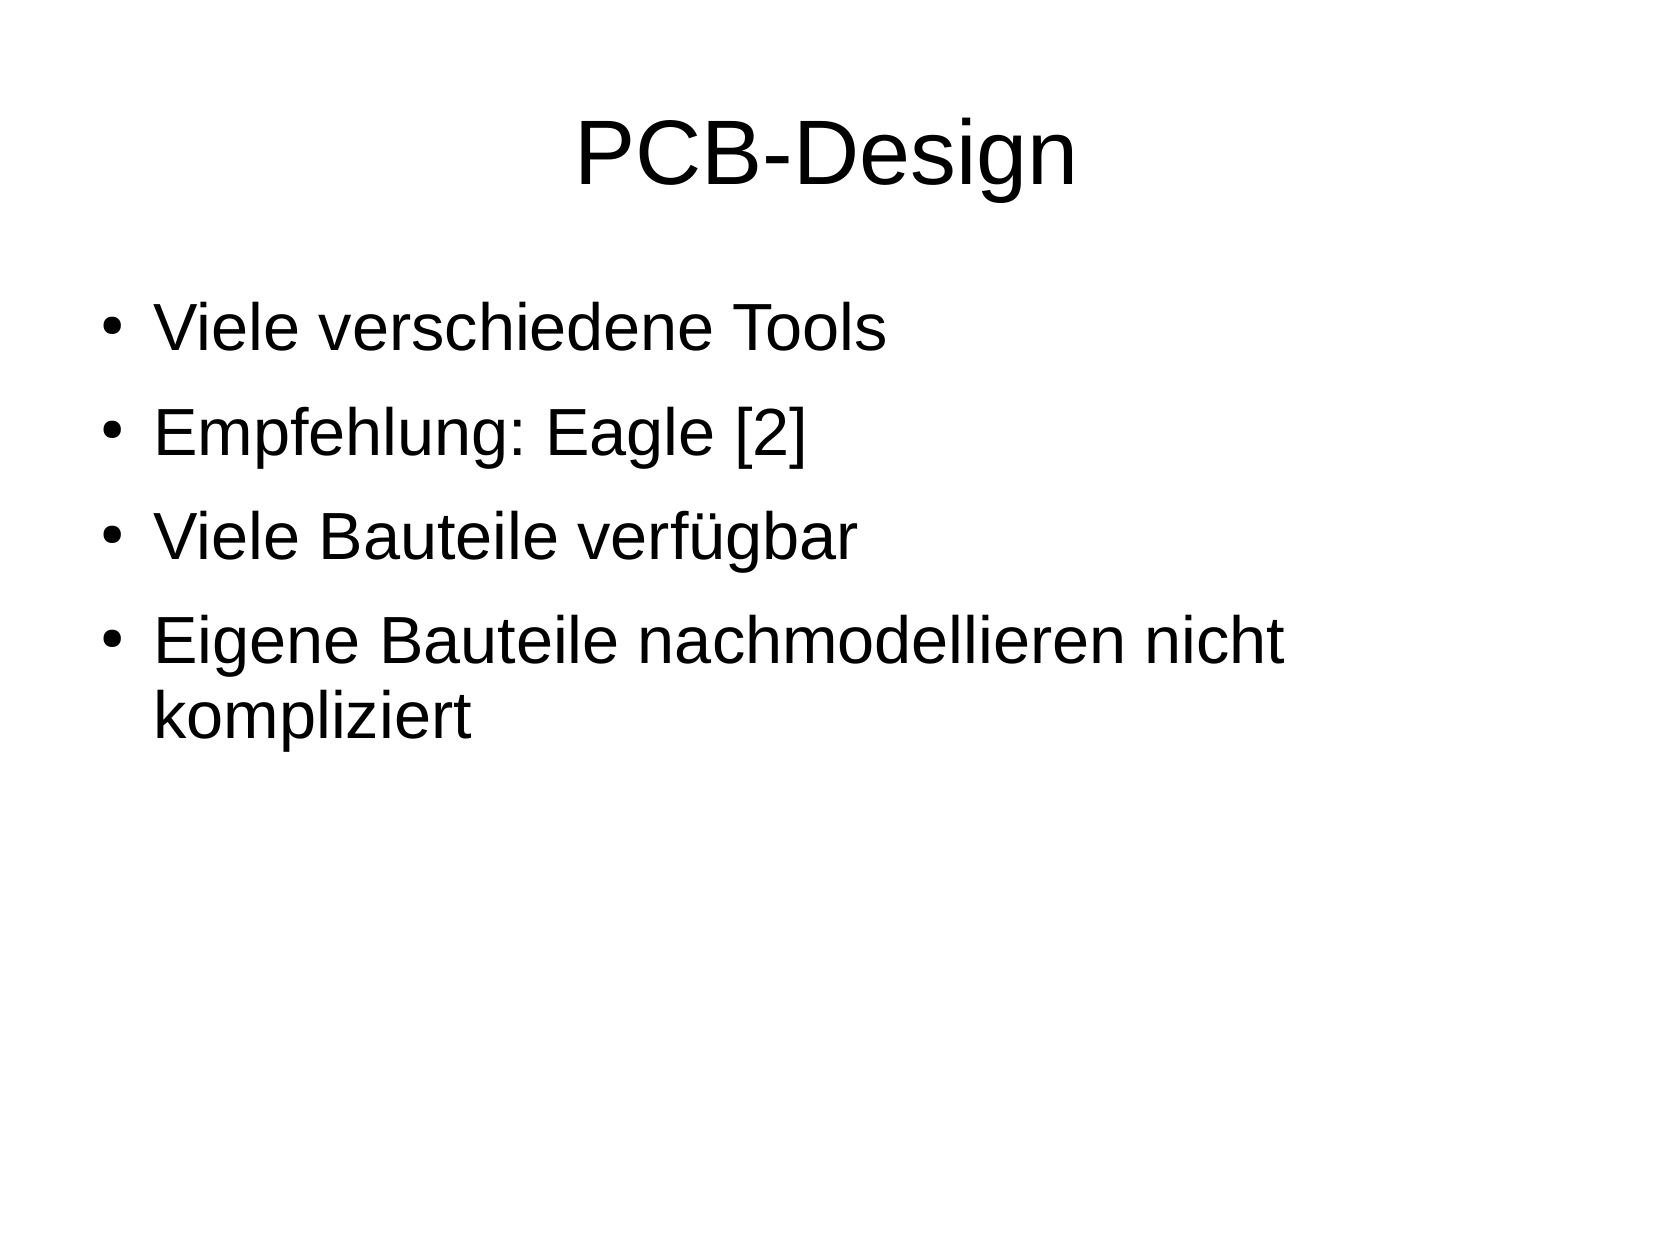

# PCB-Design
Viele verschiedene Tools
Empfehlung: Eagle [2]
Viele Bauteile verfügbar
Eigene Bauteile nachmodellieren nicht kompliziert